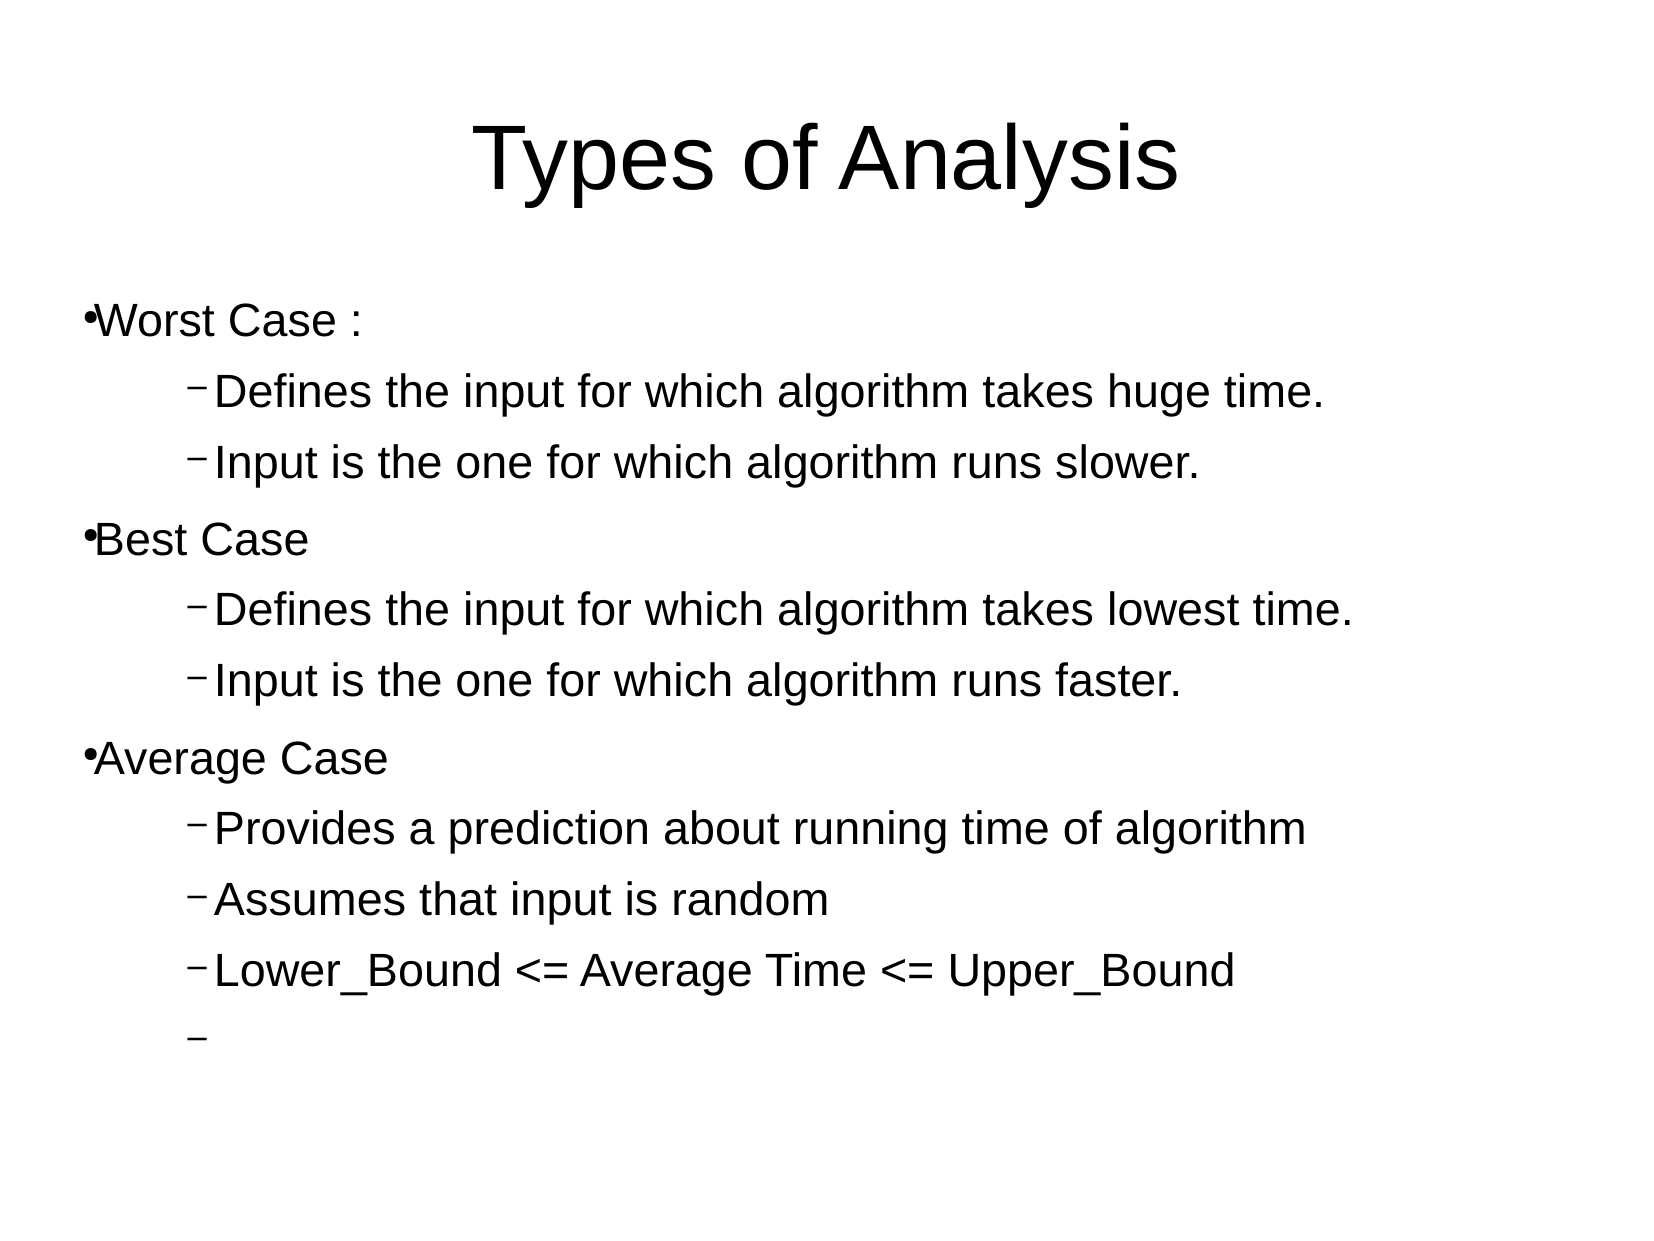

# Types of Analysis
Worst Case :
Defines the input for which algorithm takes huge time.
Input is the one for which algorithm runs slower.
Best Case
Defines the input for which algorithm takes lowest time.
Input is the one for which algorithm runs faster.
Average Case
Provides a prediction about running time of algorithm
Assumes that input is random
Lower_Bound <= Average Time <= Upper_Bound